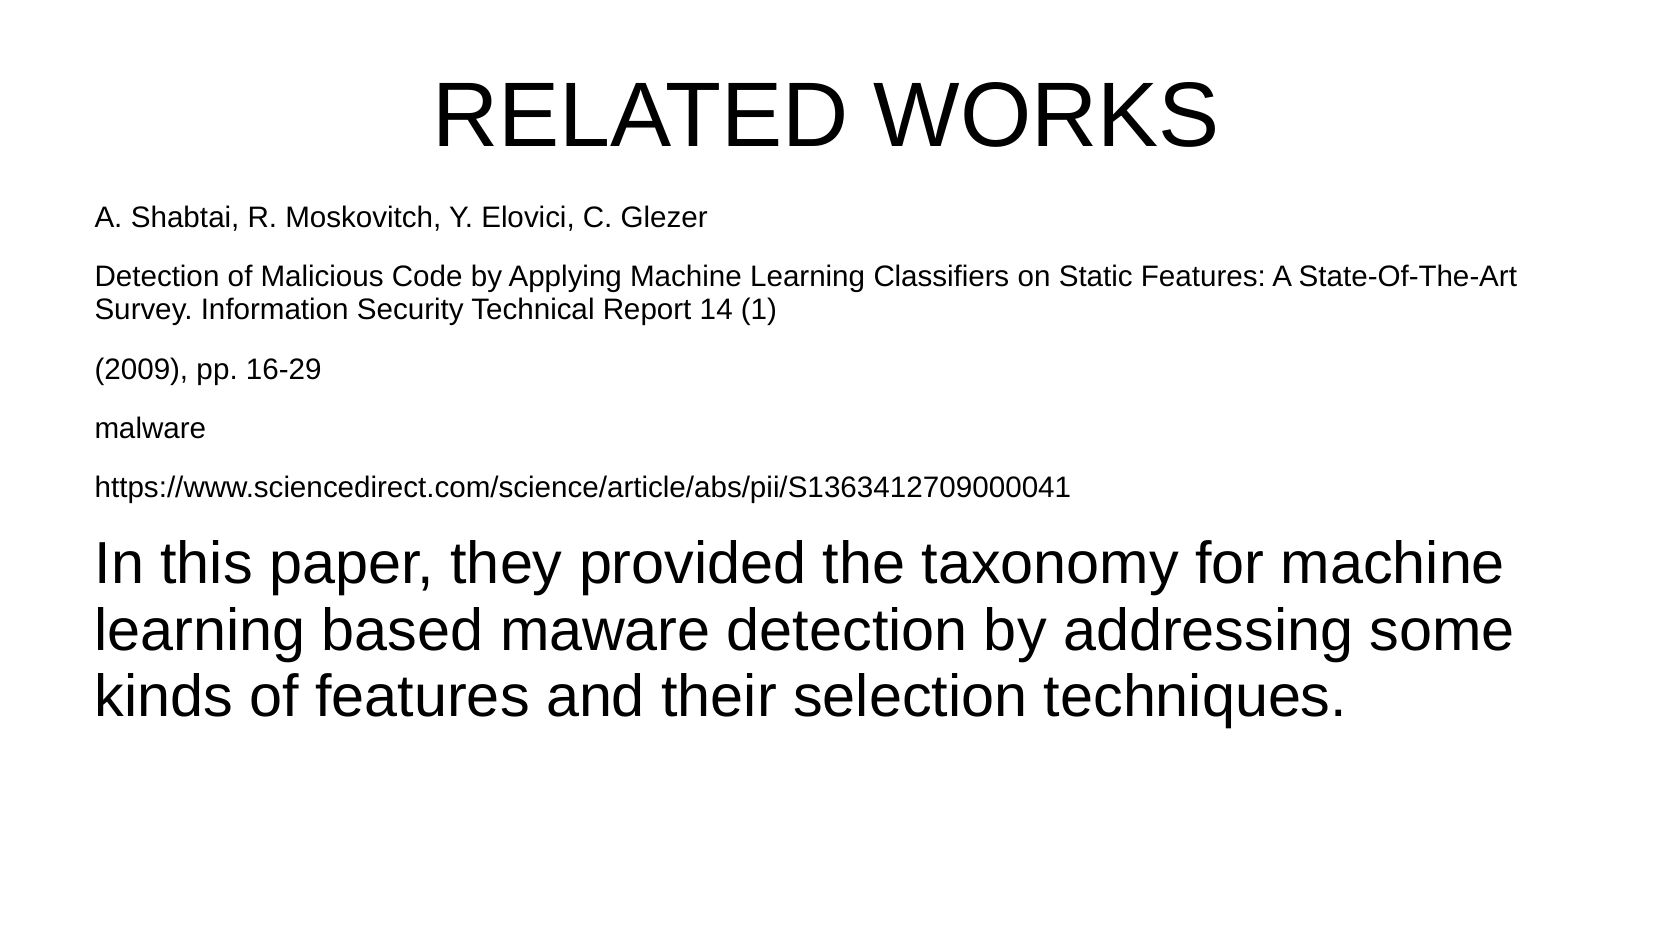

# RELATED WORKS
A. Shabtai, R. Moskovitch, Y. Elovici, C. Glezer
Detection of Malicious Code by Applying Machine Learning Classifiers on Static Features: A State-Of-The-Art Survey. Information Security Technical Report 14 (1)
(2009), pp. 16-29
malware
https://www.sciencedirect.com/science/article/abs/pii/S1363412709000041
In this paper, they provided the taxonomy for machine learning based maware detection by addressing some kinds of features and their selection techniques.